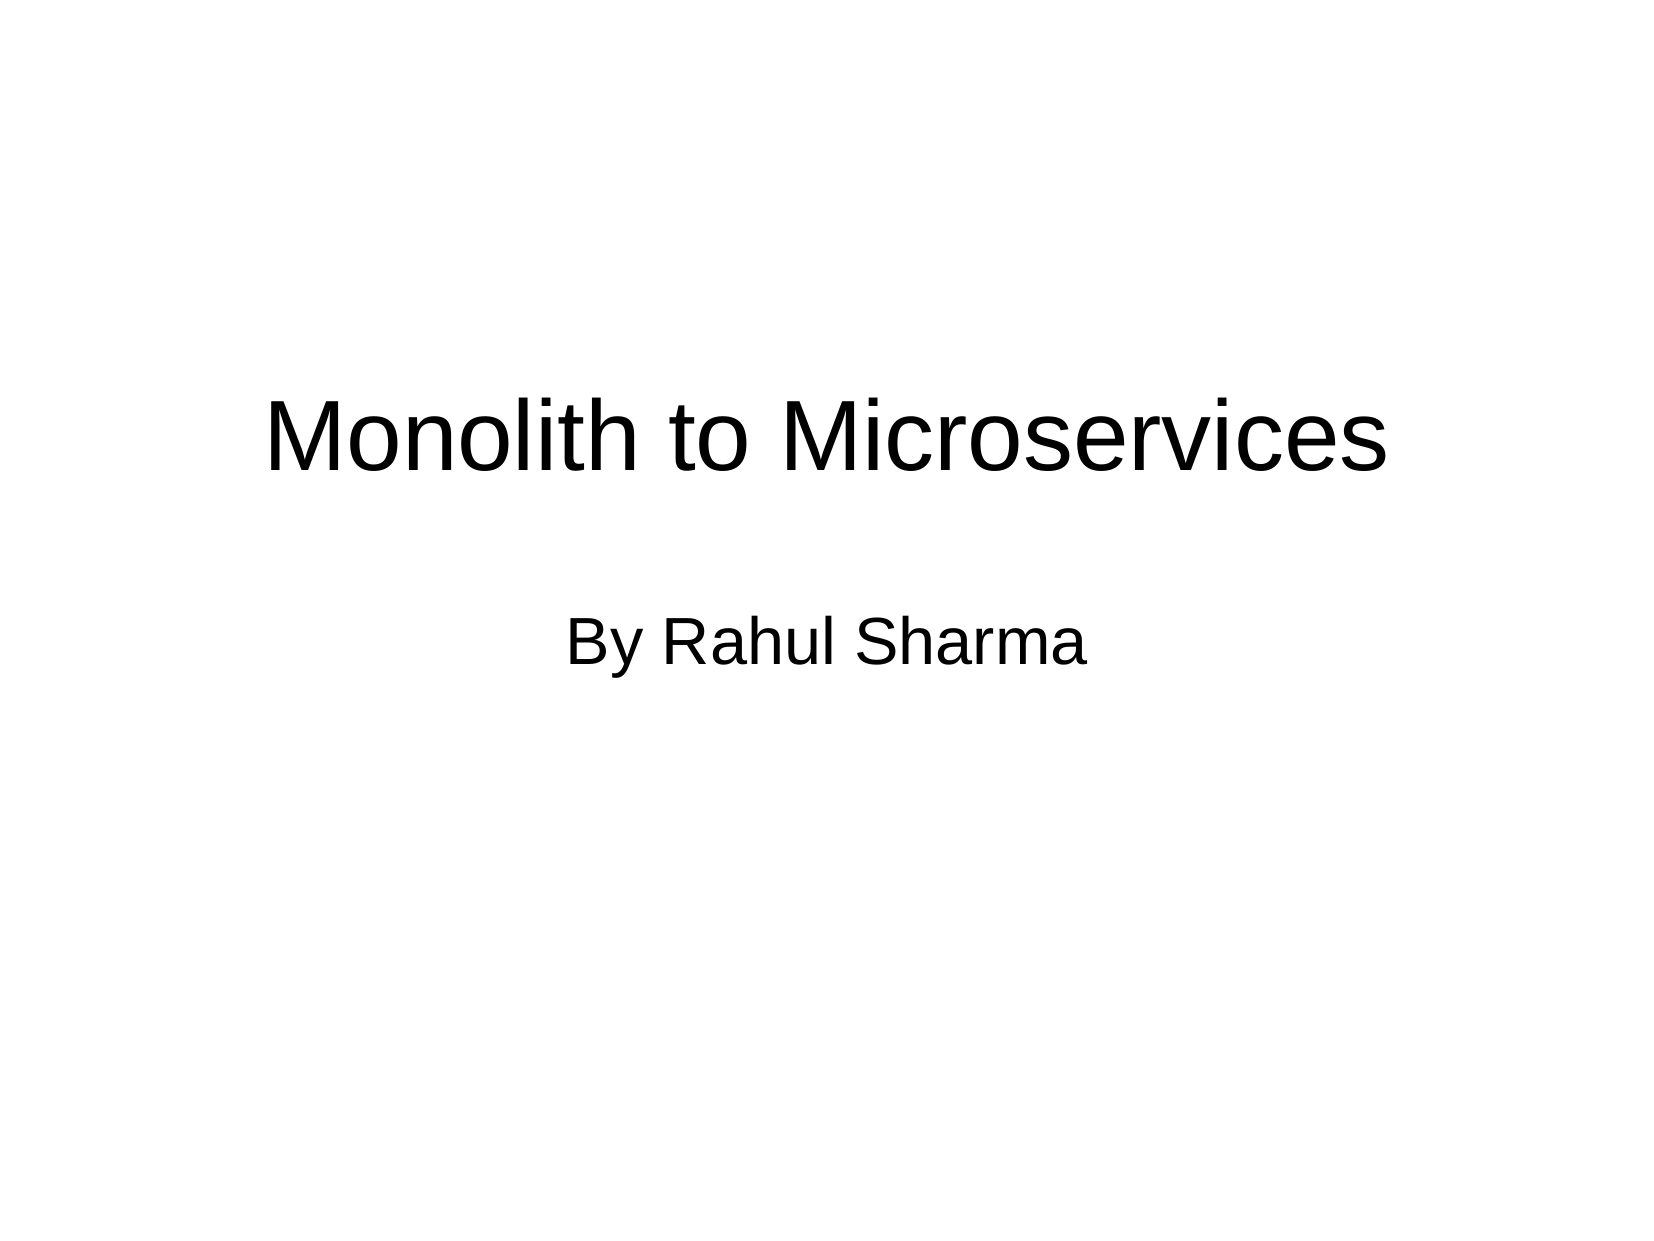

# Monolith to Microservices
By Rahul Sharma